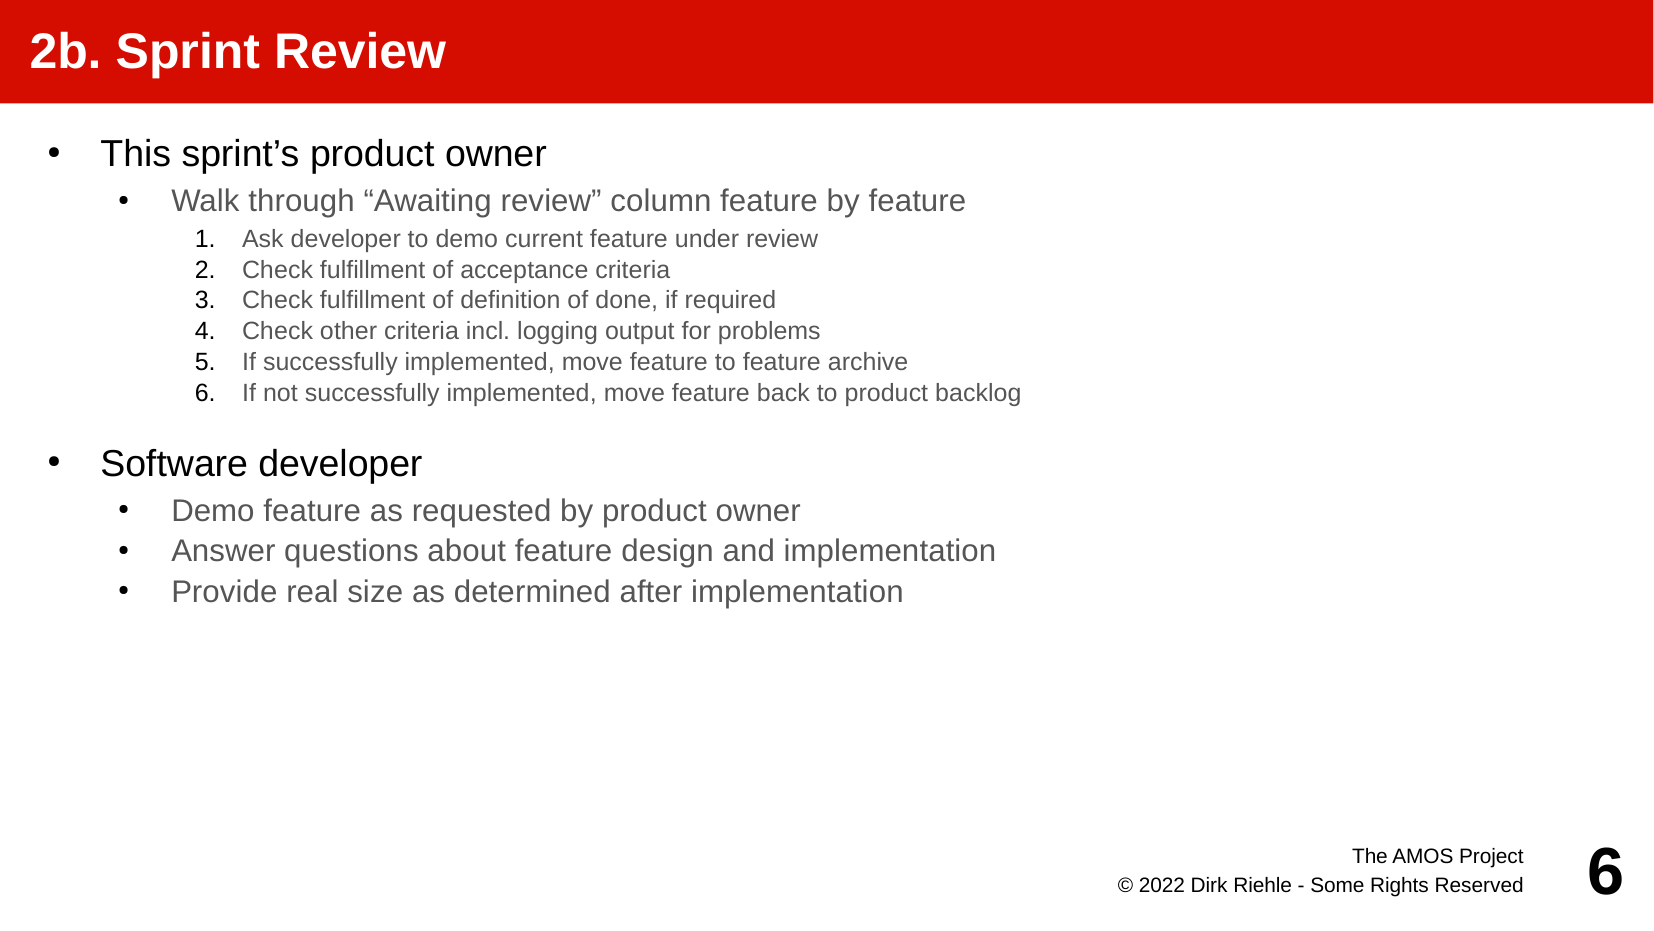

# 2b. Sprint Review
This sprint’s product owner
Walk through “Awaiting review” column feature by feature
Ask developer to demo current feature under review
Check fulfillment of acceptance criteria
Check fulfillment of definition of done, if required
Check other criteria incl. logging output for problems
If successfully implemented, move feature to feature archive
If not successfully implemented, move feature back to product backlog
Software developer
Demo feature as requested by product owner
Answer questions about feature design and implementation
Provide real size as determined after implementation
The AMOS Project
6
© 2022 Dirk Riehle - Some Rights Reserved